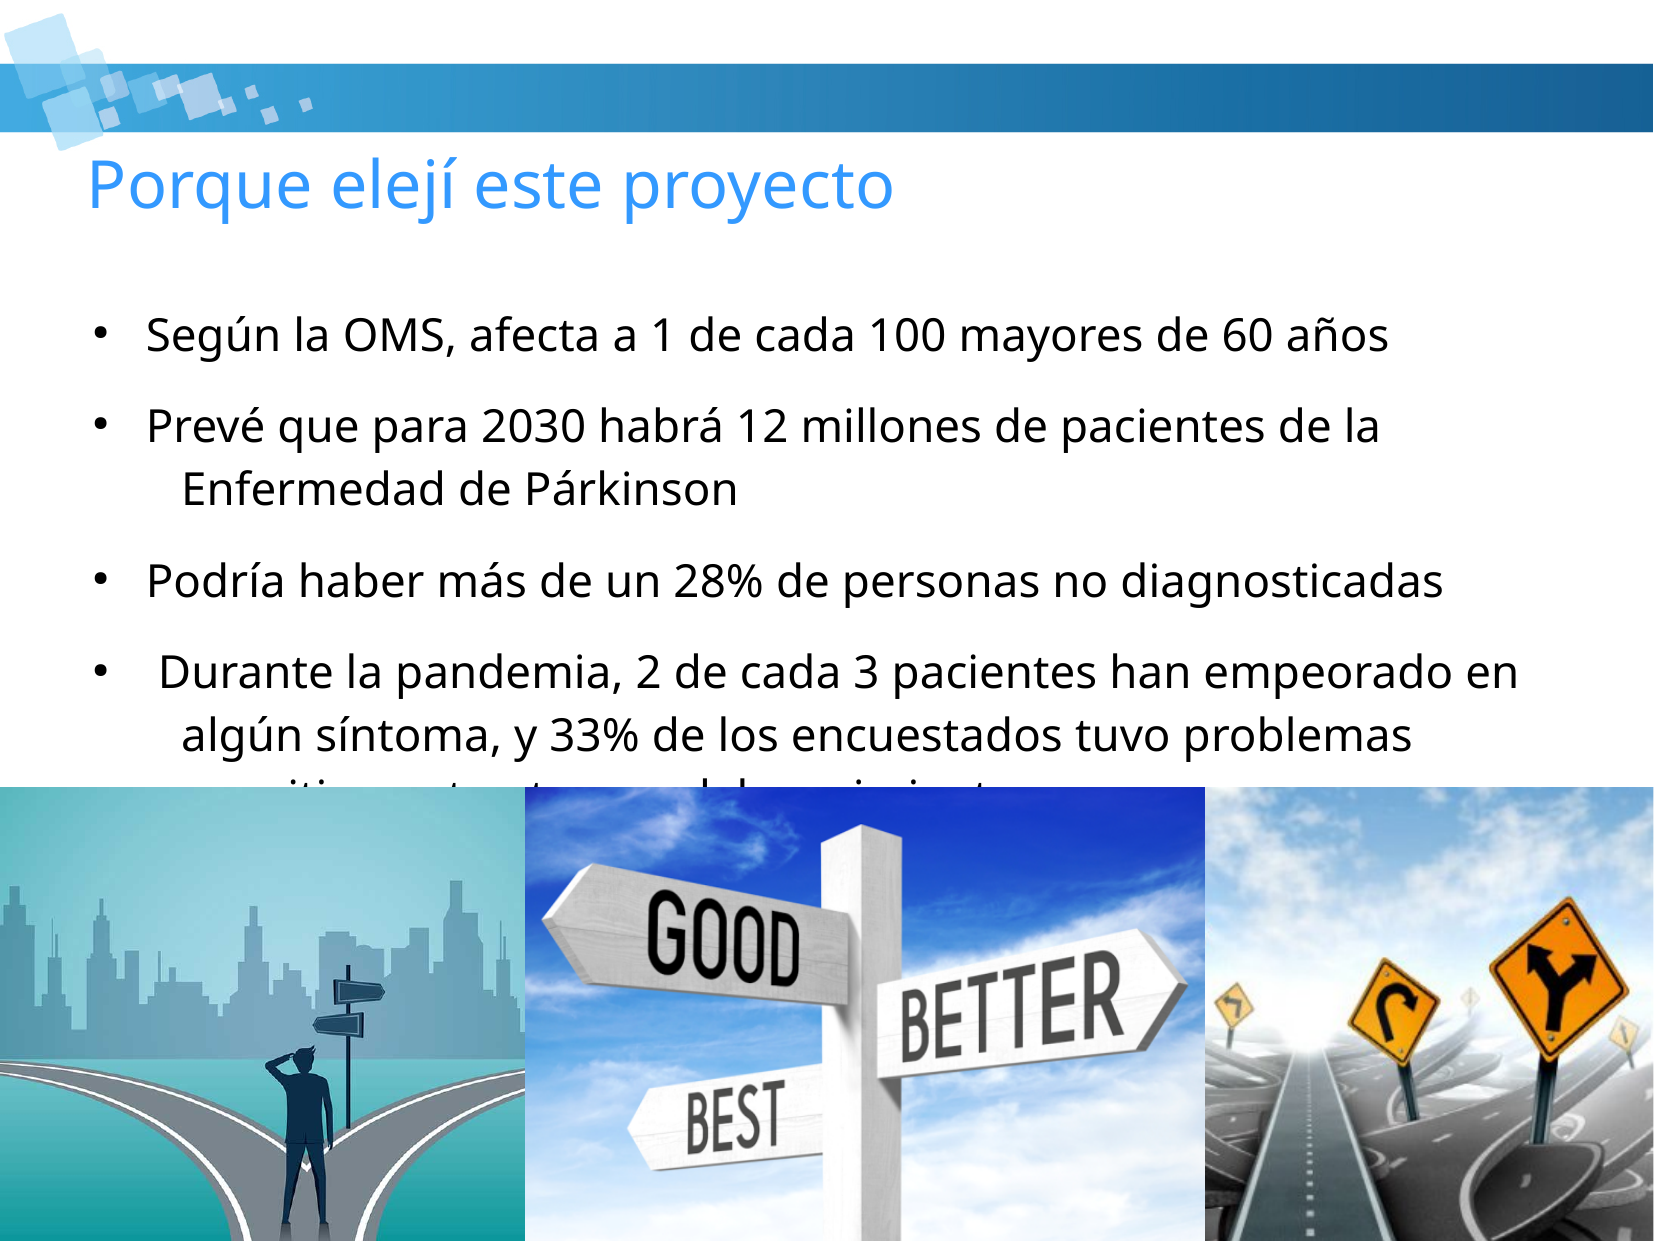

# Porque elejí este proyecto
Según la OMS, afecta a 1 de cada 100 mayores de 60 años
Prevé que para 2030 habrá 12 millones de pacientes de la Enfermedad de Párkinson
Podría haber más de un 28% de personas no diagnosticadas
 Durante la pandemia, 2 de cada 3 pacientes han empeorado en algún síntoma, y 33% de los encuestados tuvo problemas cognitivos y trastornos del movimiento.